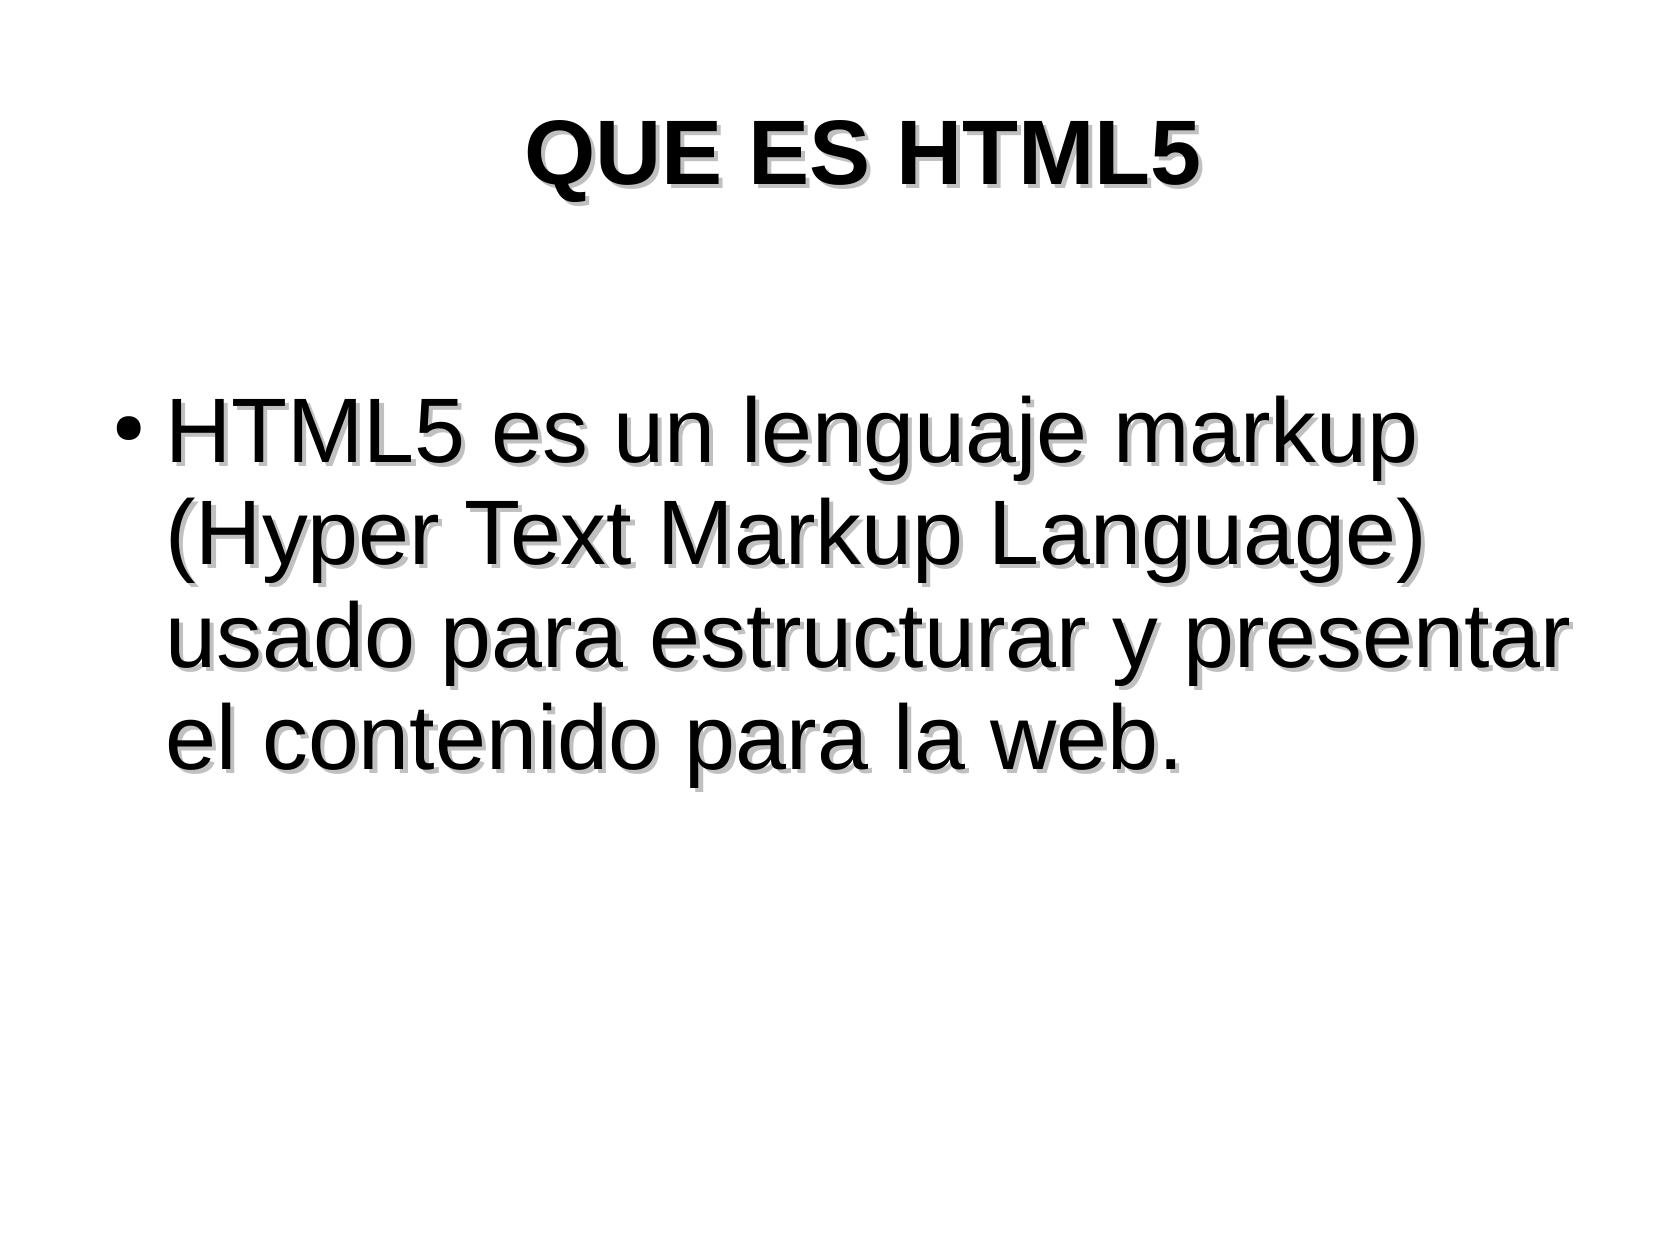

# QUE ES HTML5
HTML5 es un lenguaje markup (Hyper Text Markup Language) usado para estructurar y presentar el contenido para la web.